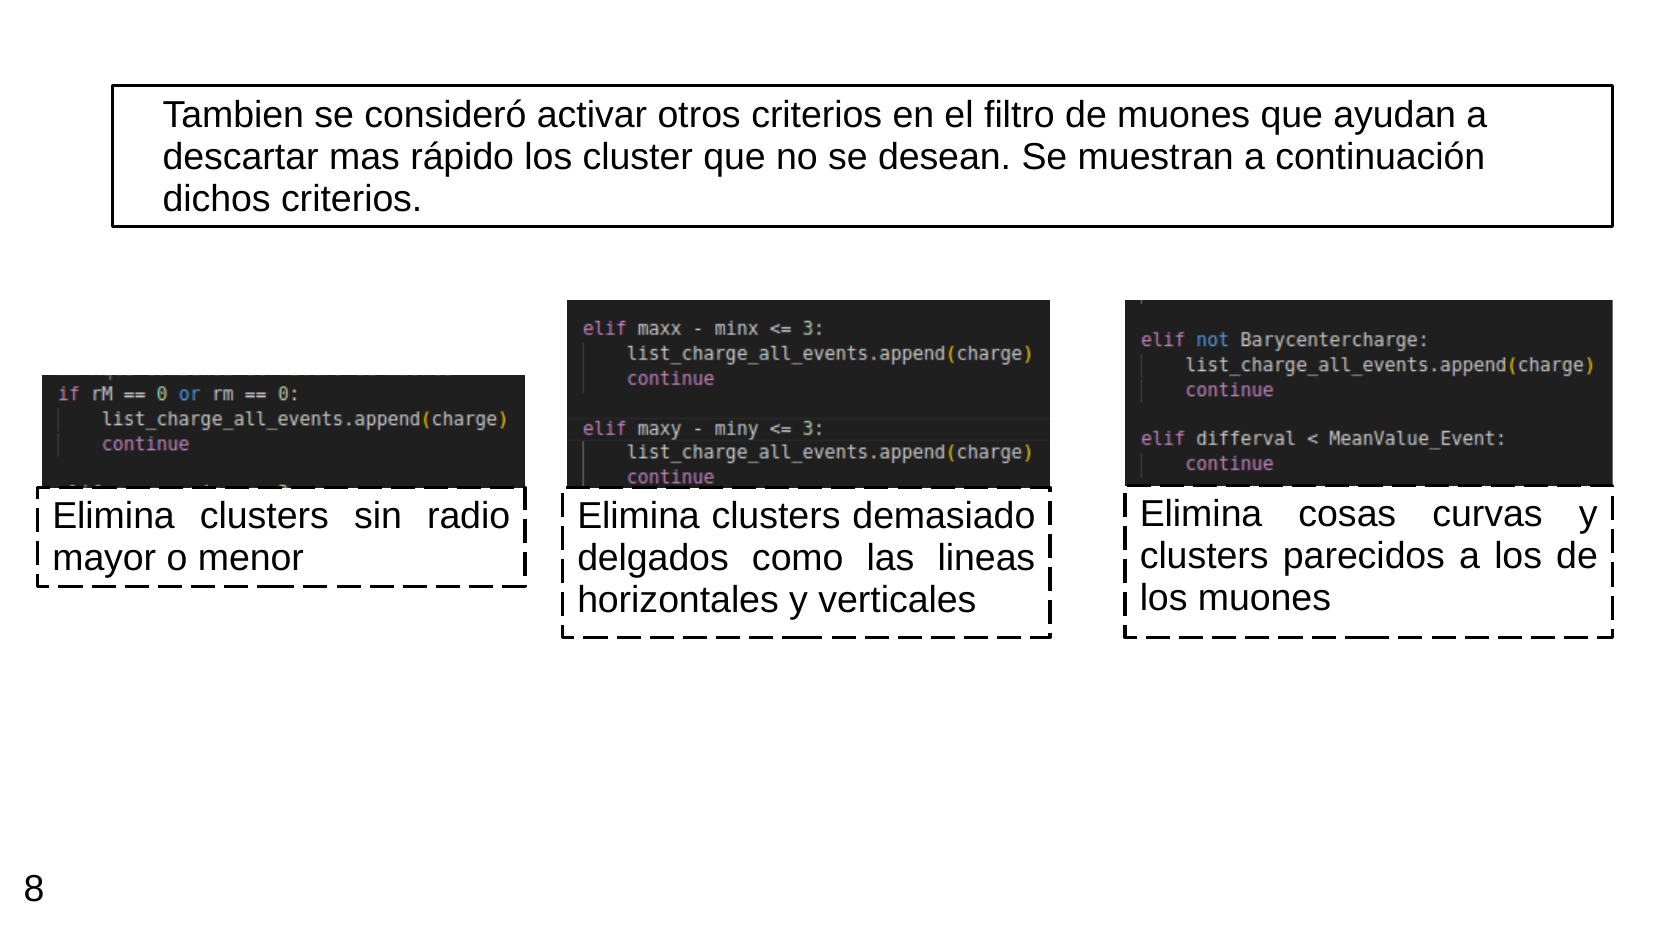

Tambien se consideró activar otros criterios en el filtro de muones que ayudan a descartar mas rápido los cluster que no se desean. Se muestran a continuación dichos criterios.
Elimina cosas curvas y clusters parecidos a los de los muones
Elimina clusters sin radio mayor o menor
Elimina clusters demasiado delgados como las lineas horizontales y verticales